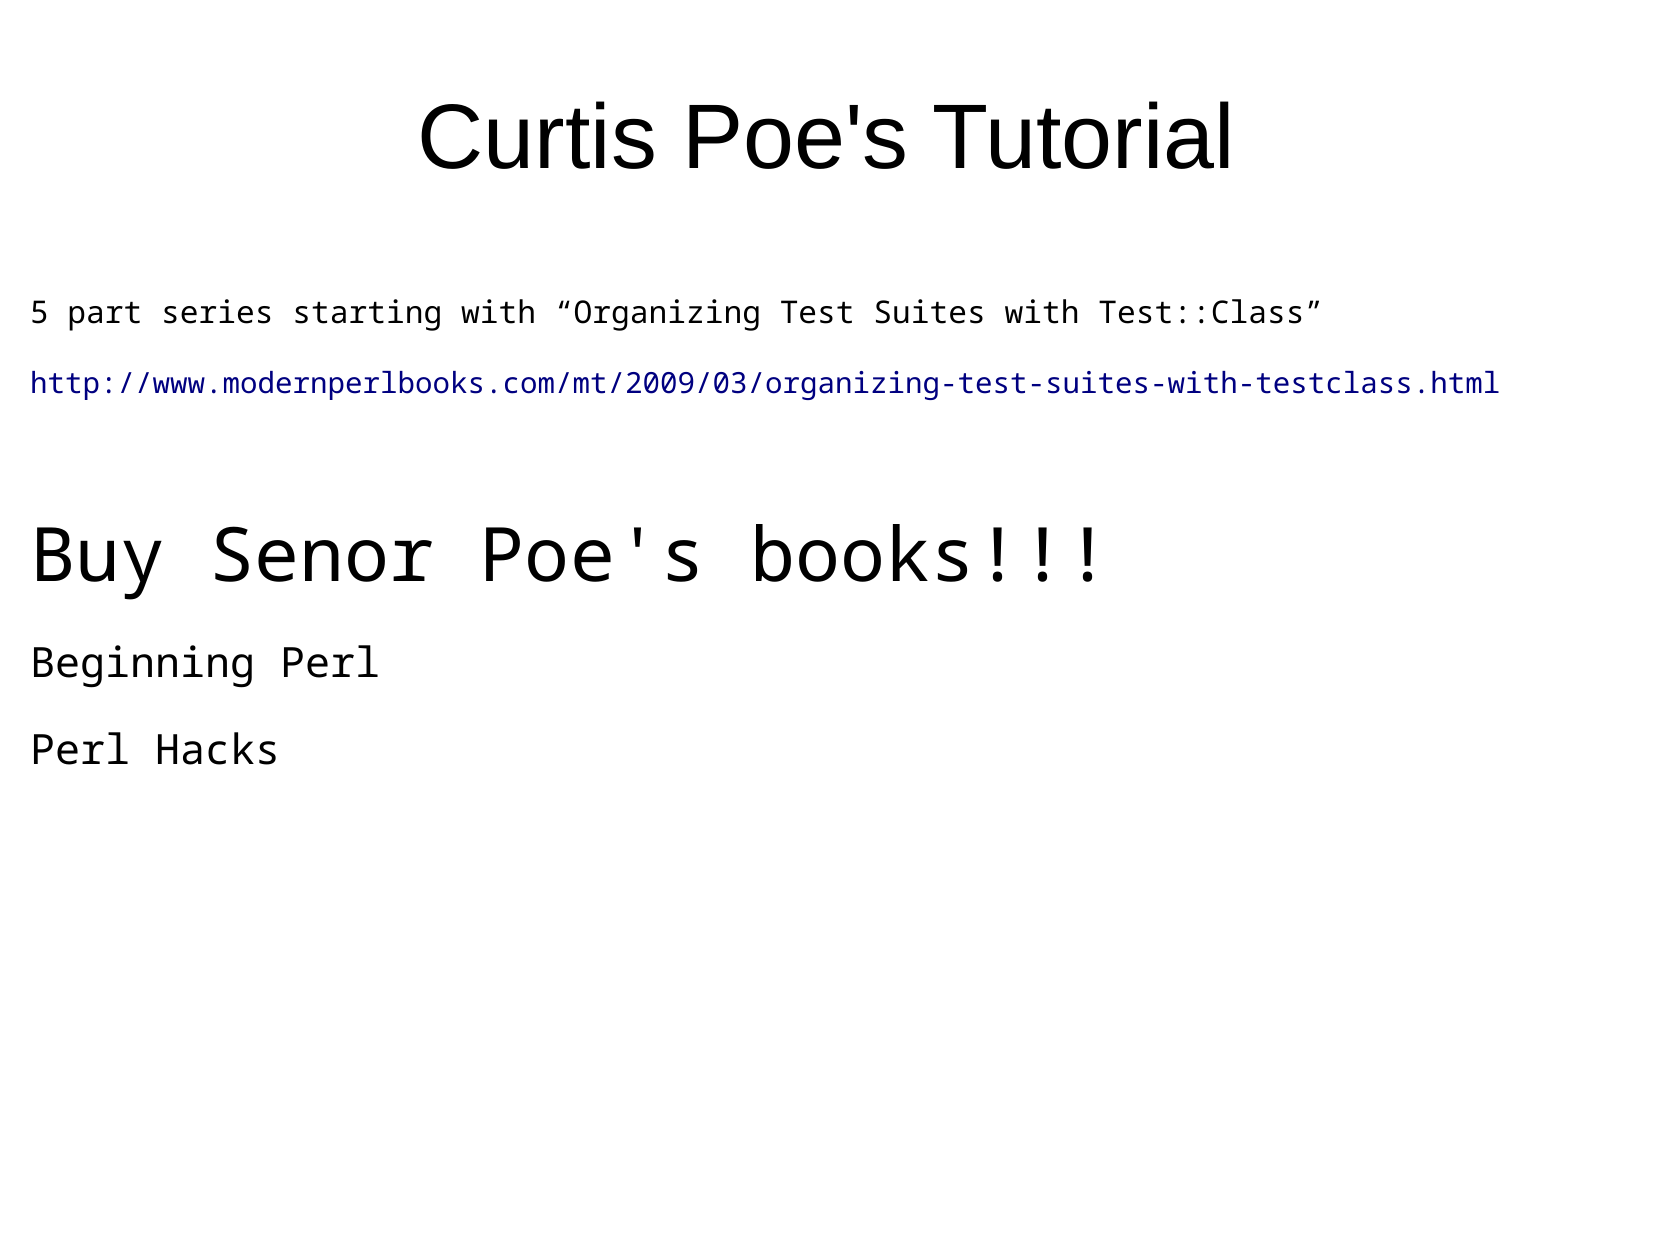

# Curtis Poe's Tutorial
5 part series starting with “Organizing Test Suites with Test::Class”
http://www.modernperlbooks.com/mt/2009/03/organizing-test-suites-with-testclass.html
Buy Senor Poe's books!!!
Beginning Perl
Perl Hacks